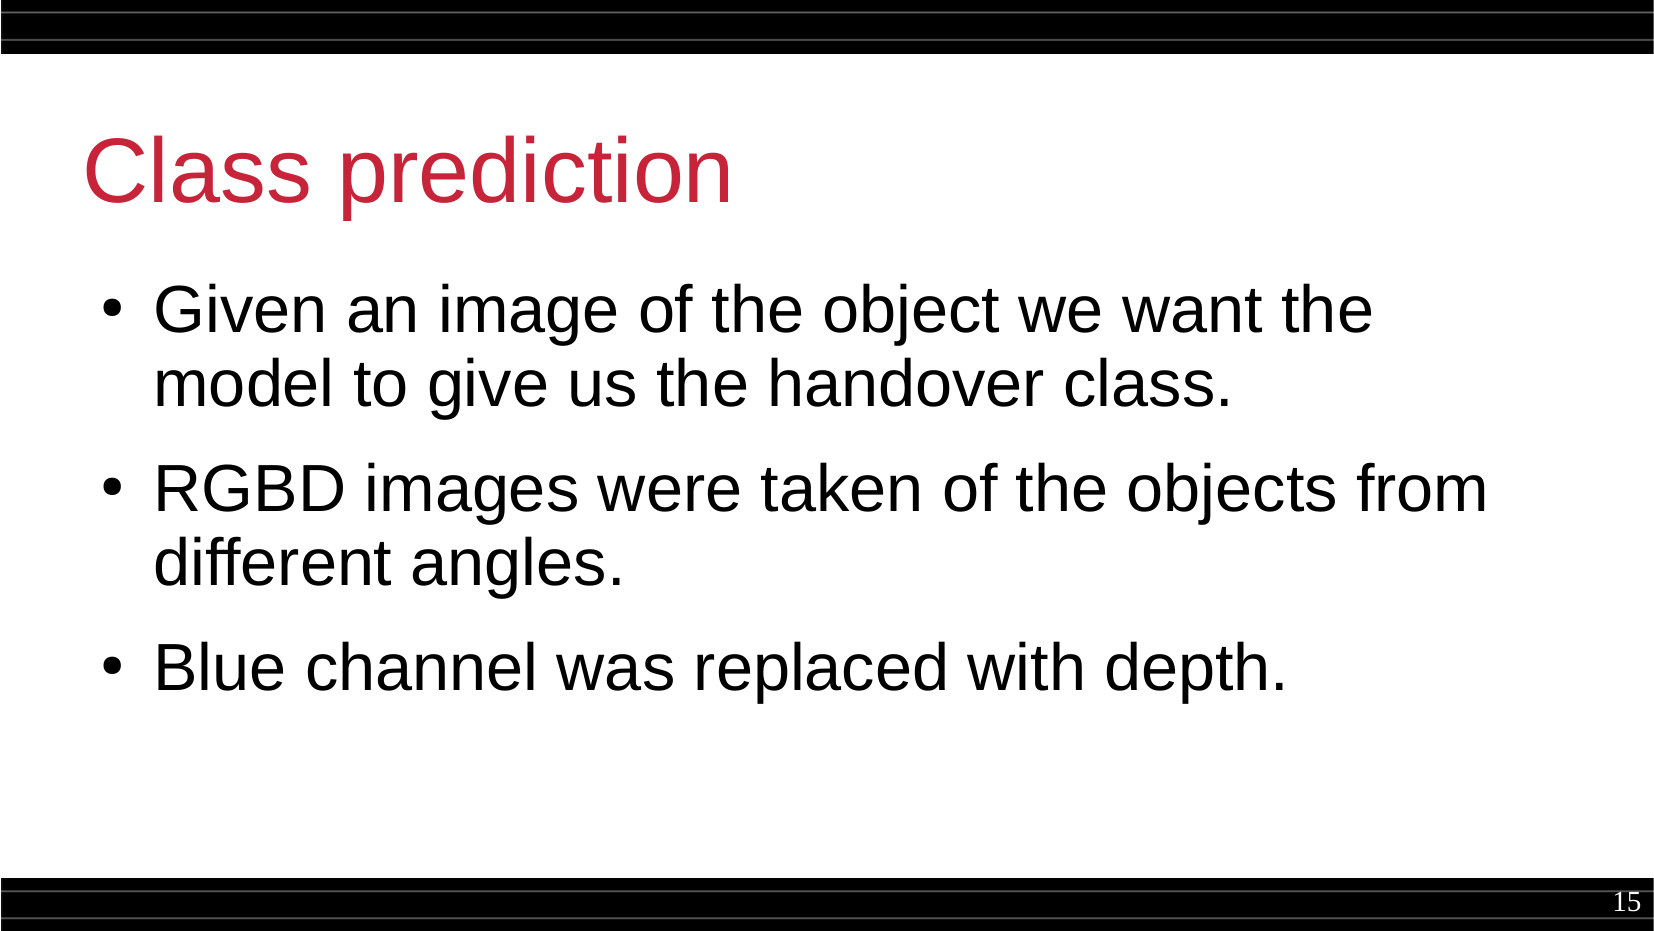

# Class prediction
Given an image of the object we want the model to give us the handover class.
RGBD images were taken of the objects from different angles.
Blue channel was replaced with depth.